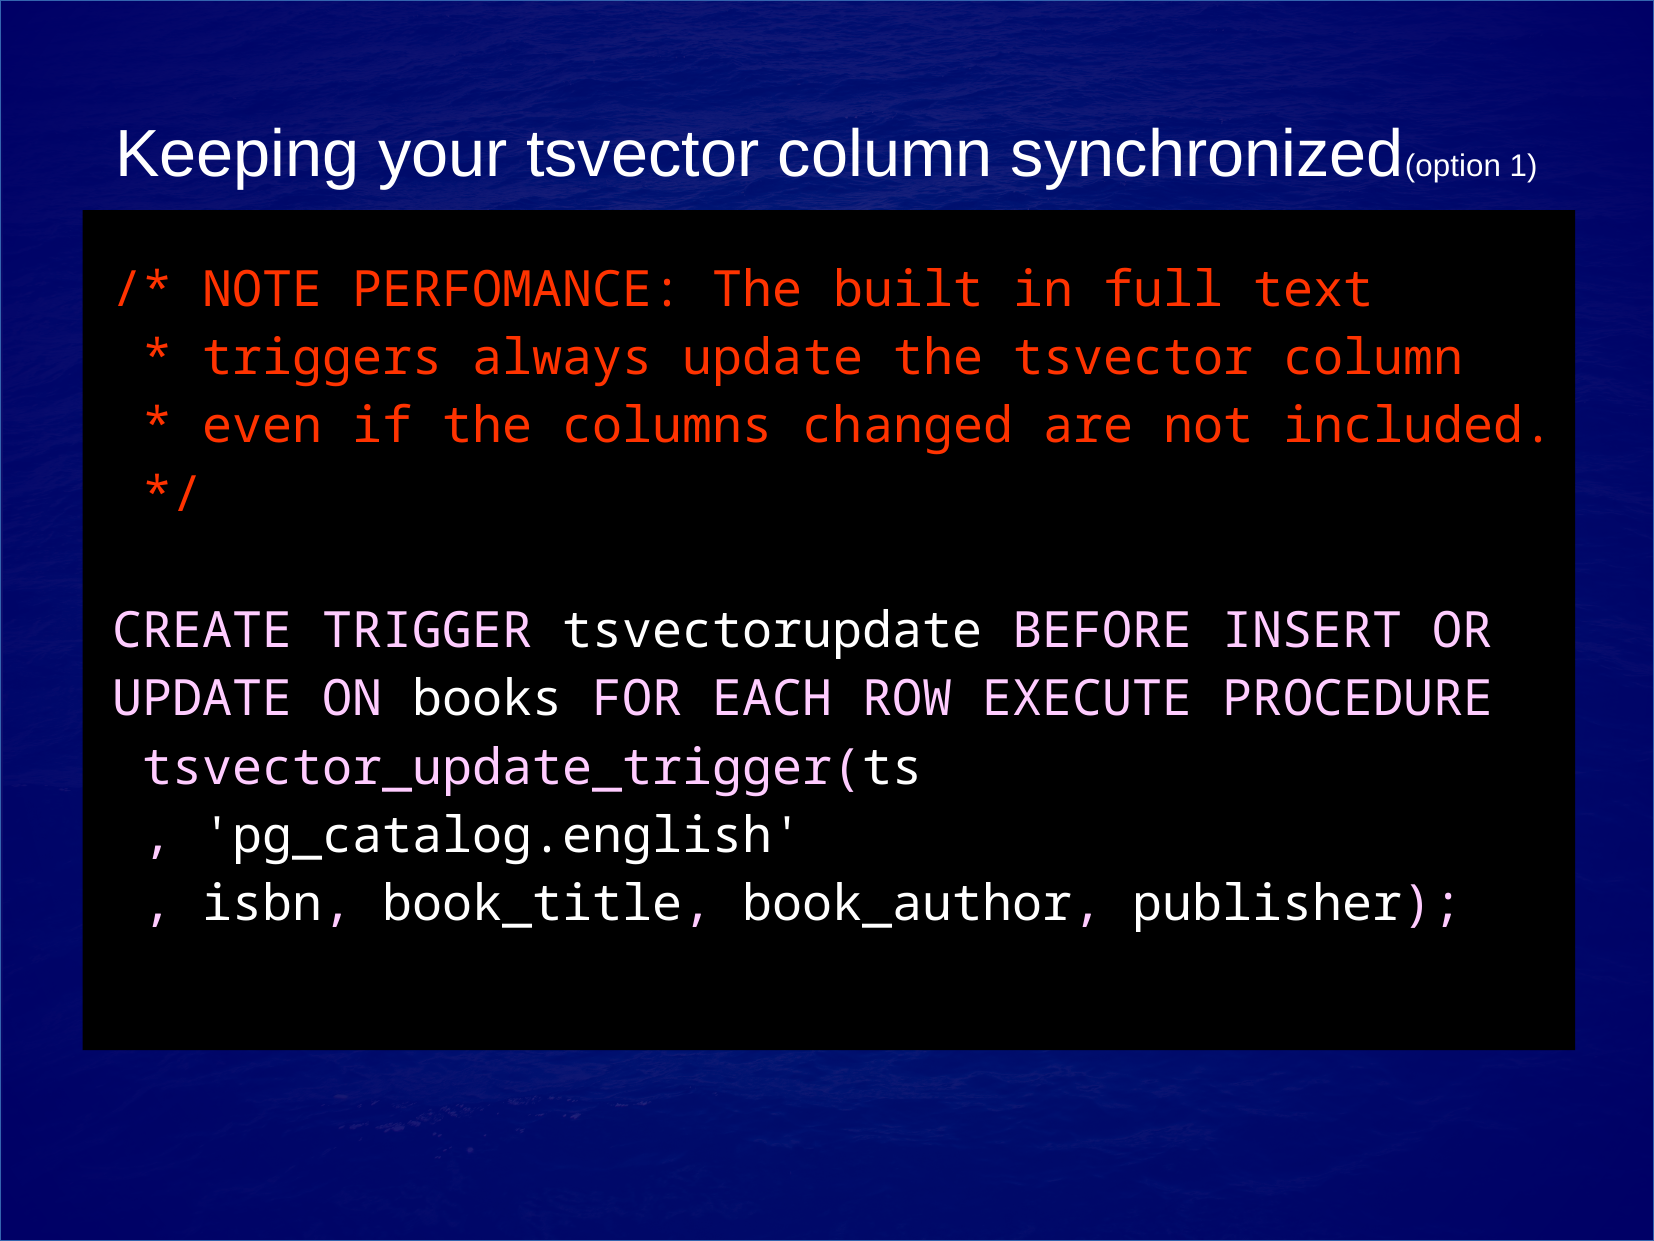

# Keeping your tsvector column synchronized(option 1)
 /* NOTE PERFOMANCE: The built in full text * triggers always update the tsvector column
 * even if the columns changed are not included. */
 CREATE TRIGGER tsvectorupdate BEFORE INSERT OR UPDATE ON books FOR EACH ROW EXECUTE PROCEDURE
 tsvector_update_trigger(ts
 , 'pg_catalog.english'
 , isbn, book_title, book_author, publisher);